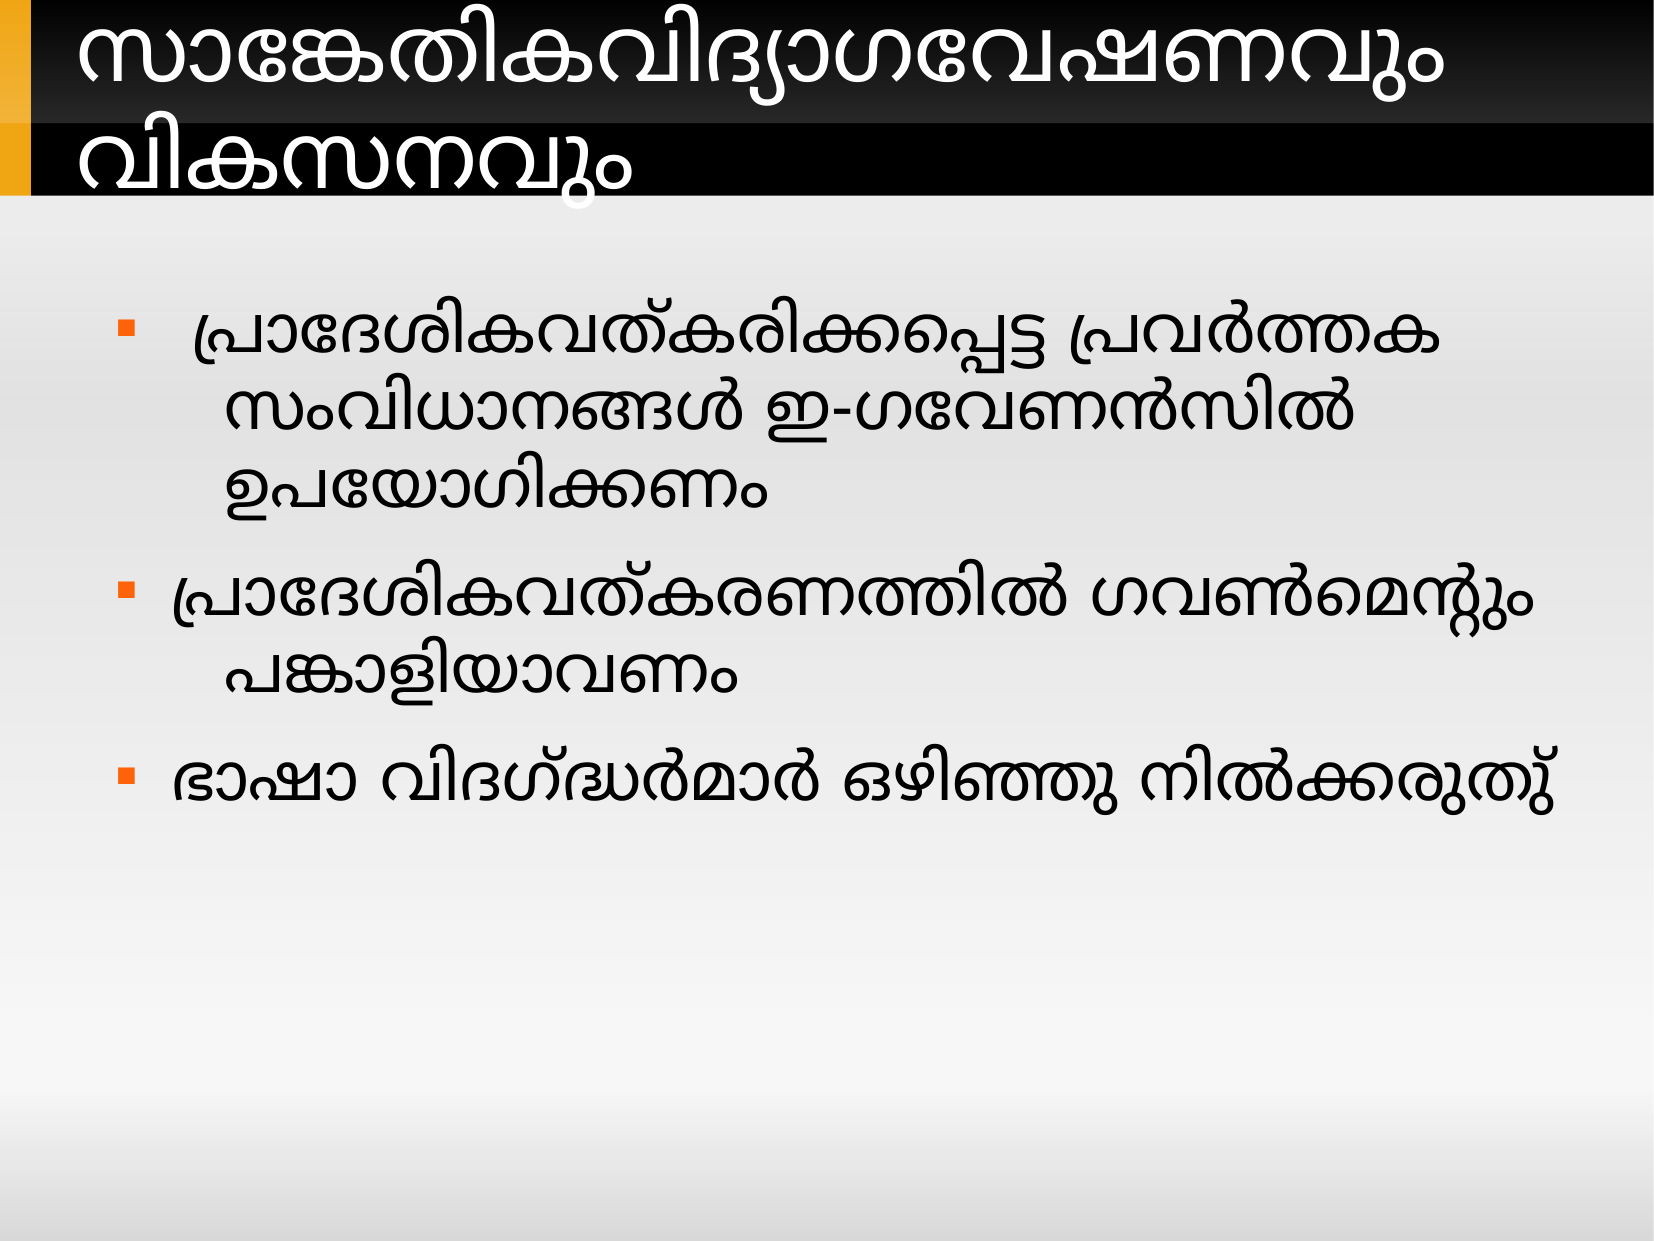

# സാങ്കേതികവിദ്യാഗവേഷണവും വികസനവും
 പ്രാദേശികവത്കരിക്കപ്പെട്ട പ്രവര്‍ത്തക സംവിധാനങ്ങള്‍ ഇ-ഗവേണന്‍സില്‍ ഉപയോഗിക്കണം
പ്രാദേശികവത്കരണത്തില്‍ ഗവണ്‍മെന്റും പങ്കാളിയാവണം
ഭാഷാ വിദഗ്ദ്ധര്‍മാര്‍ ഒഴിഞ്ഞു നില്‍ക്കരുതു്